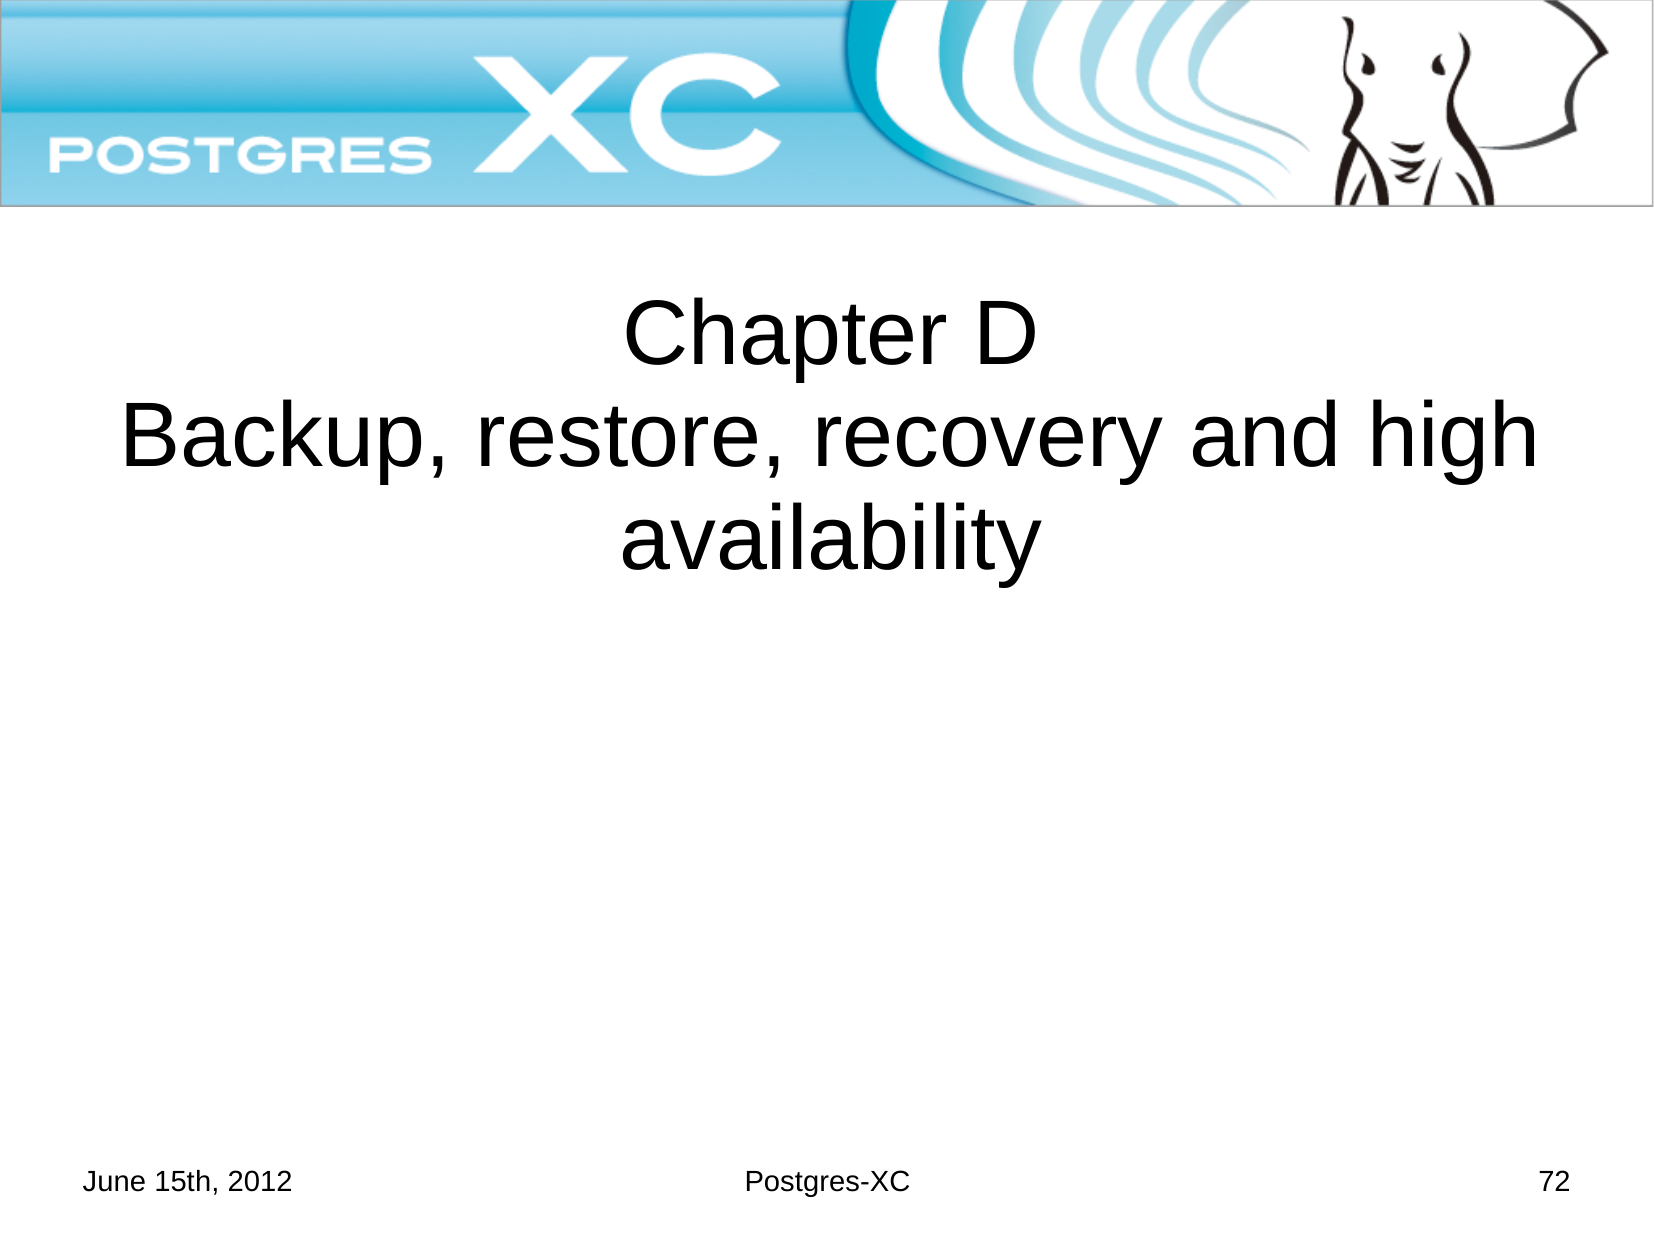

# Chapter D Backup, restore, recovery and high availability
72